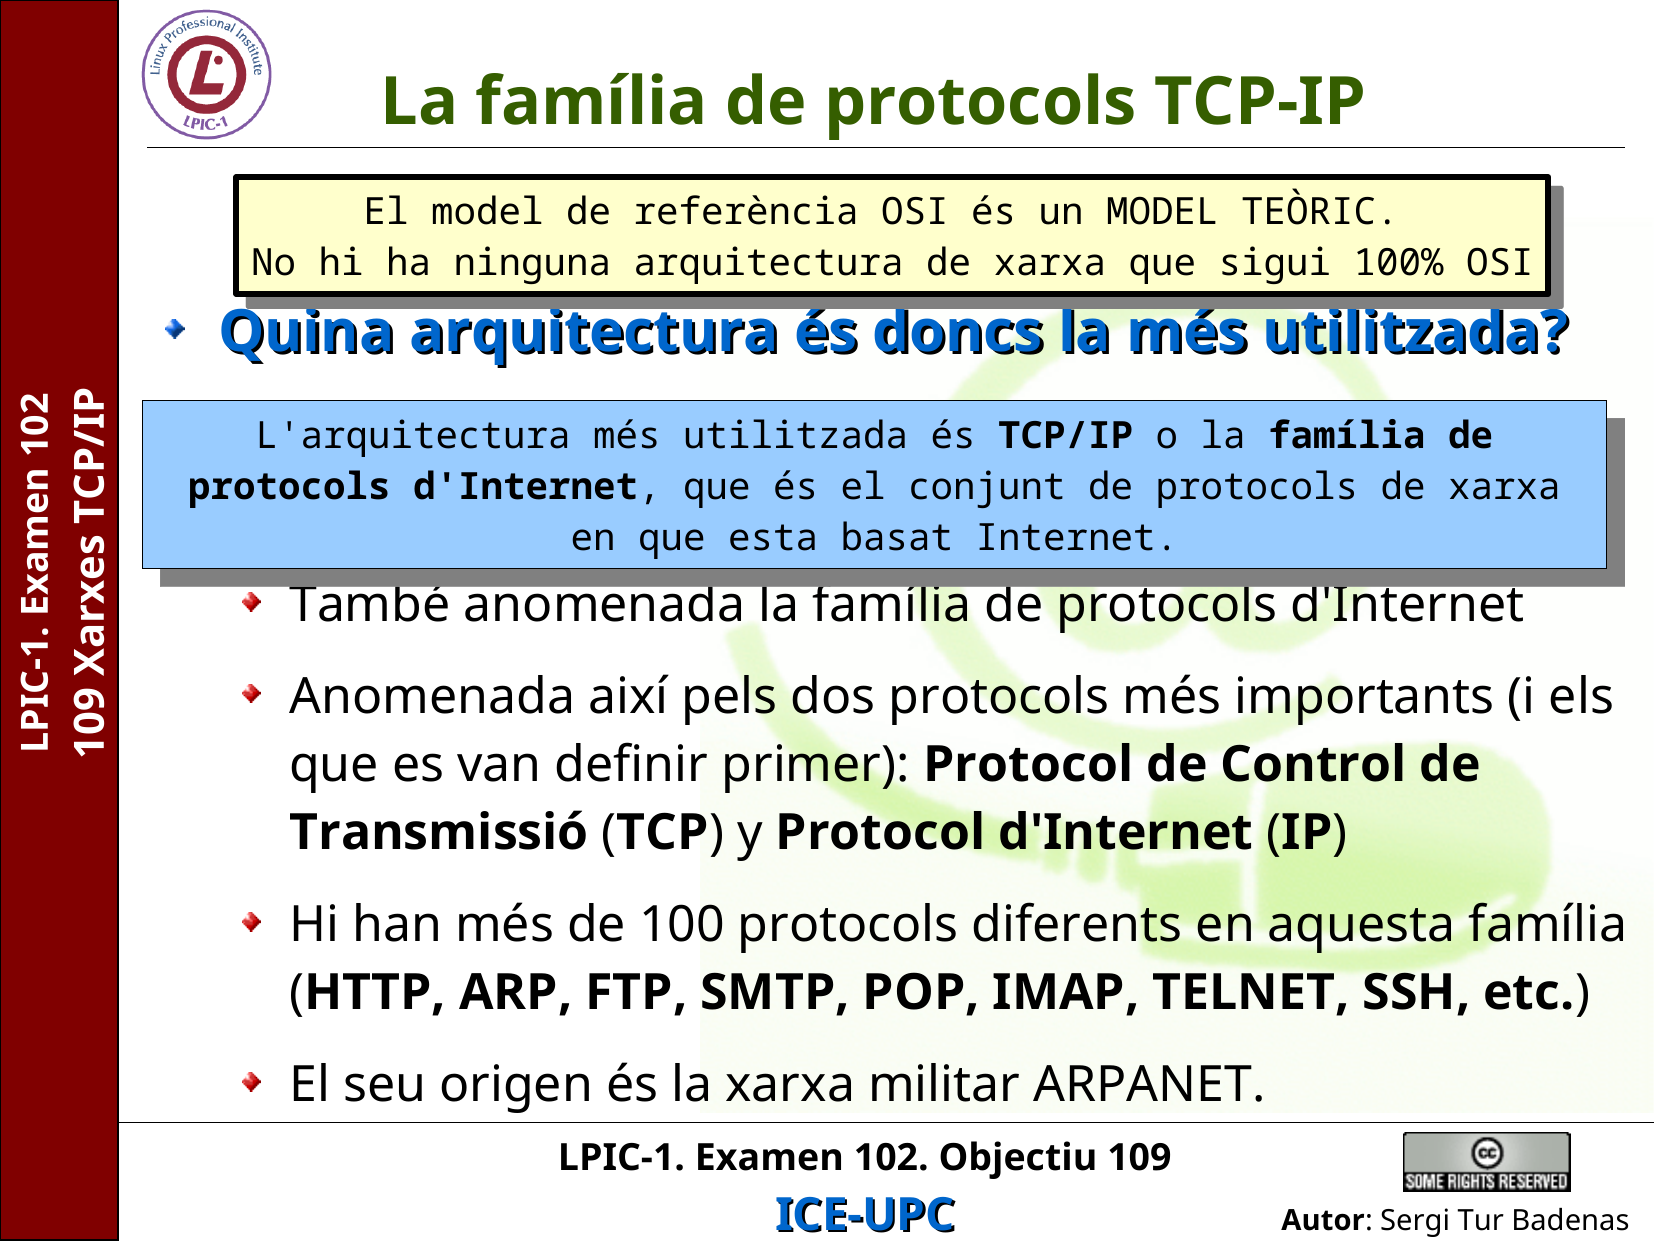

# La família de protocols TCP-IP
El model de referència OSI és un MODEL TEÒRIC.
No hi ha ninguna arquitectura de xarxa que sigui 100% OSI
Quina arquitectura és doncs la més utilitzada?
També anomenada la família de protocols d'Internet
Anomenada així pels dos protocols més importants (i els que es van definir primer): Protocol de Control de Transmissió (TCP) y Protocol d'Internet (IP)
Hi han més de 100 protocols diferents en aquesta família (HTTP, ARP, FTP, SMTP, POP, IMAP, TELNET, SSH, etc.)
El seu origen és la xarxa militar ARPANET.
L'arquitectura més utilitzada és TCP/IP o la família de protocols d'Internet, que és el conjunt de protocols de xarxa en que esta basat Internet.